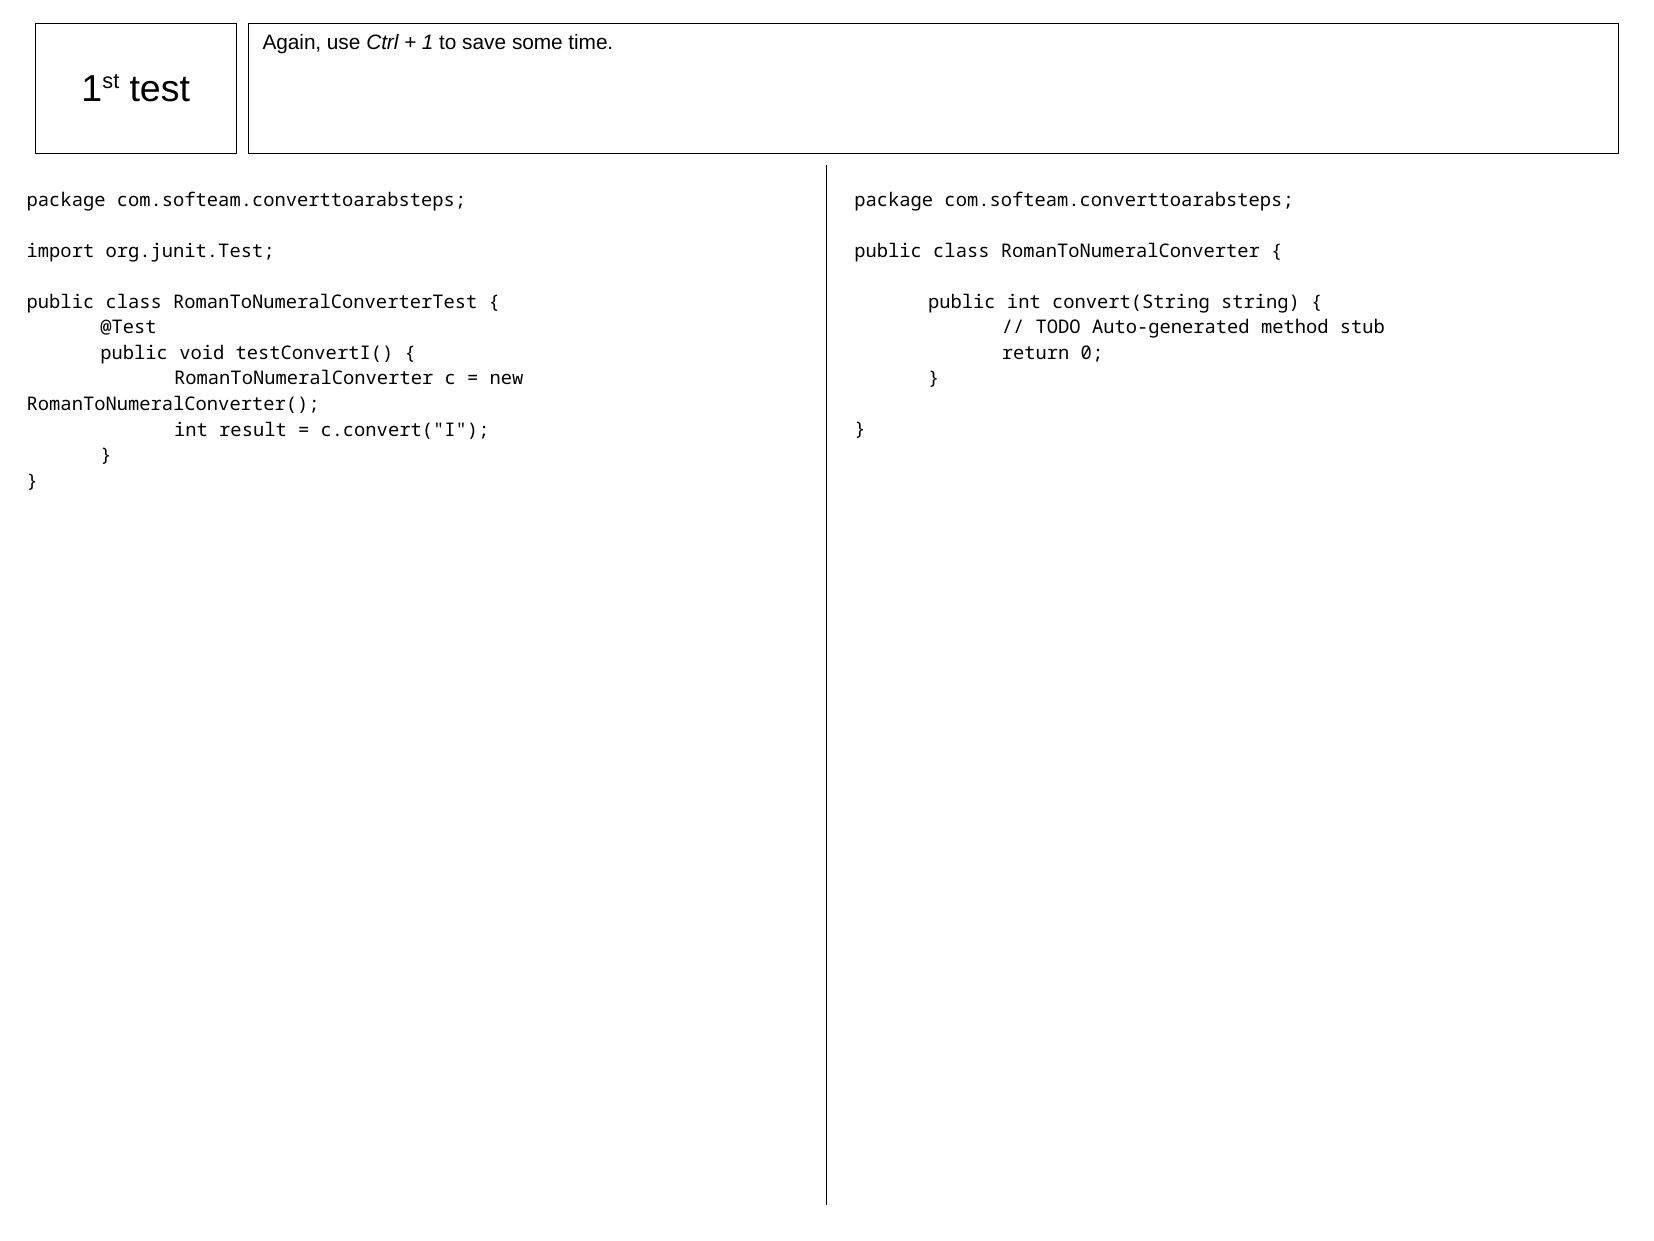

1st test
Again, use Ctrl + 1 to save some time.
package com.softeam.converttoarabsteps;
public class RomanToNumeralConverter {
	public int convert(String string) {
		// TODO Auto-generated method stub
		return 0;
	}
}
package com.softeam.converttoarabsteps;
import org.junit.Test;
public class RomanToNumeralConverterTest {
	@Test
	public void testConvertI() {
		RomanToNumeralConverter c = new RomanToNumeralConverter();
		int result = c.convert("I");
	}
}